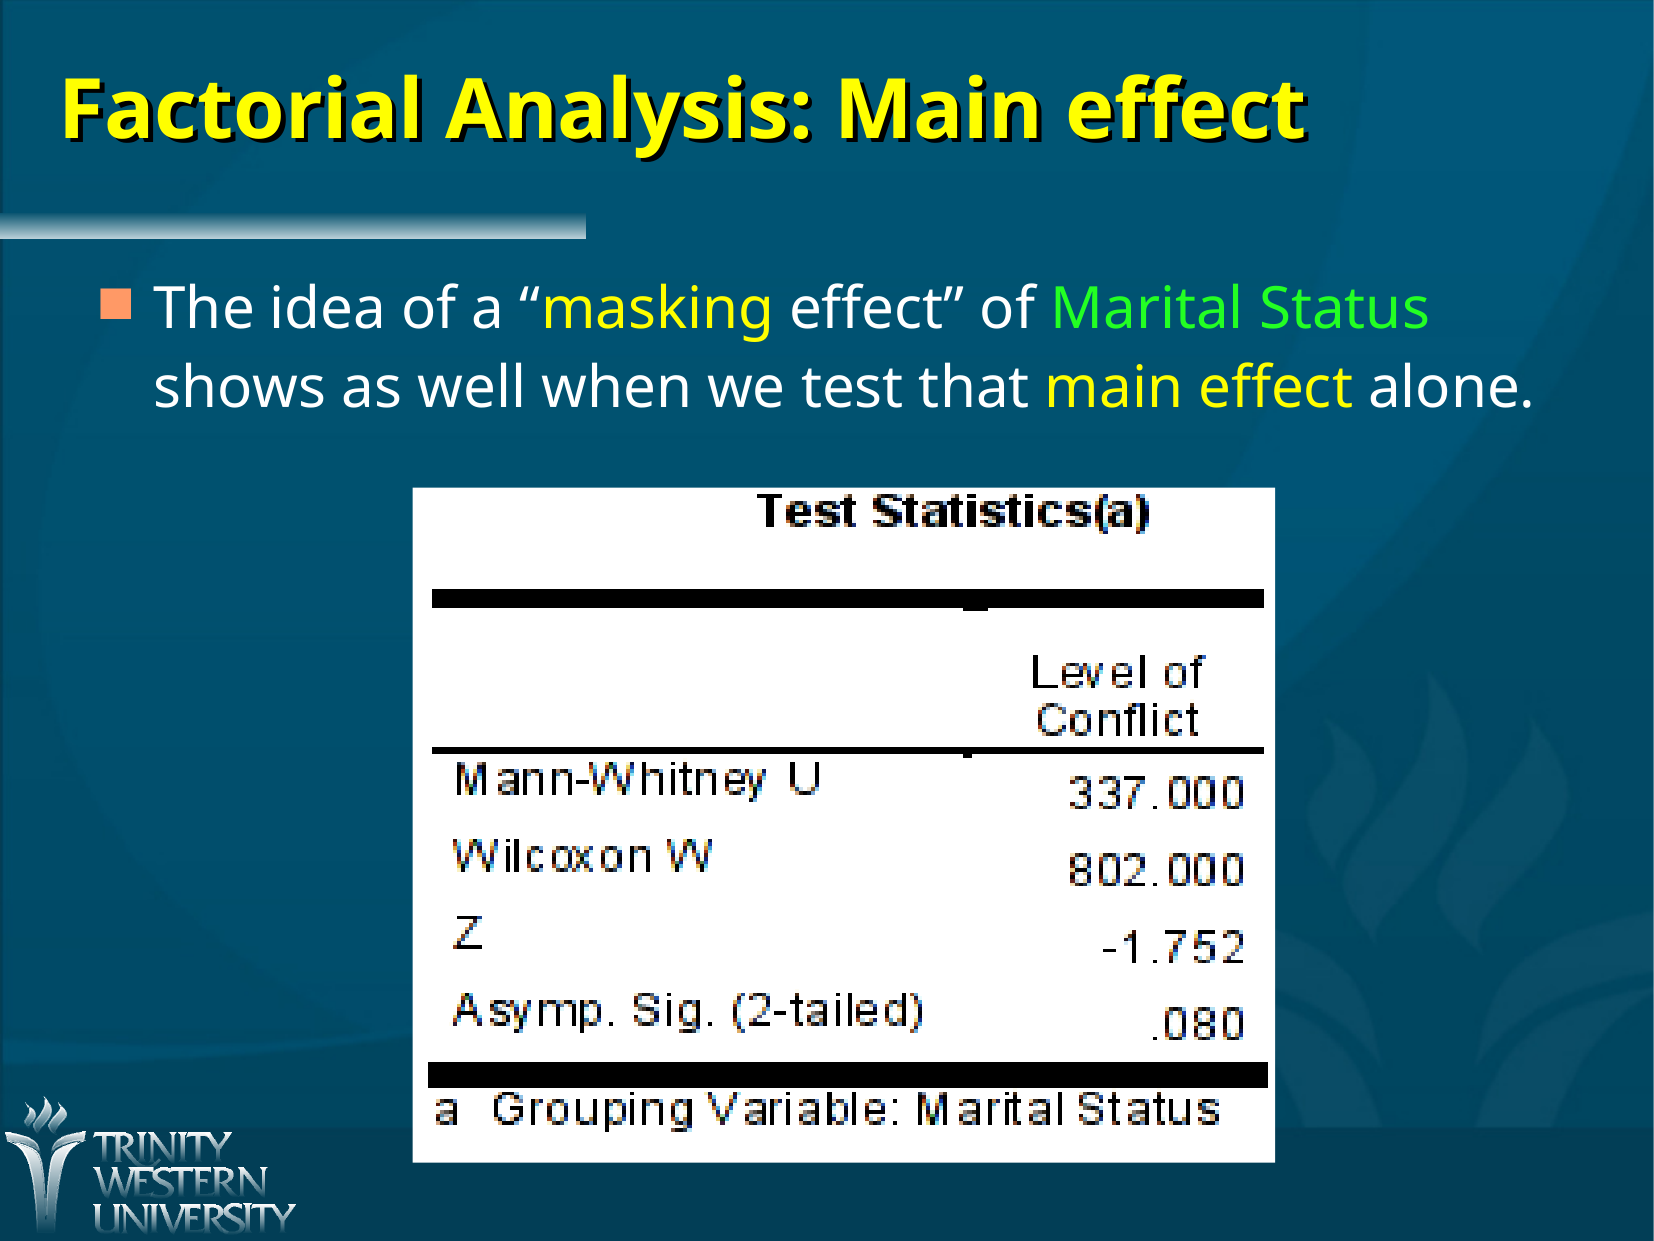

# Factorial Analysis: Main effect
The idea of a “masking effect” of Marital Status shows as well when we test that main effect alone.